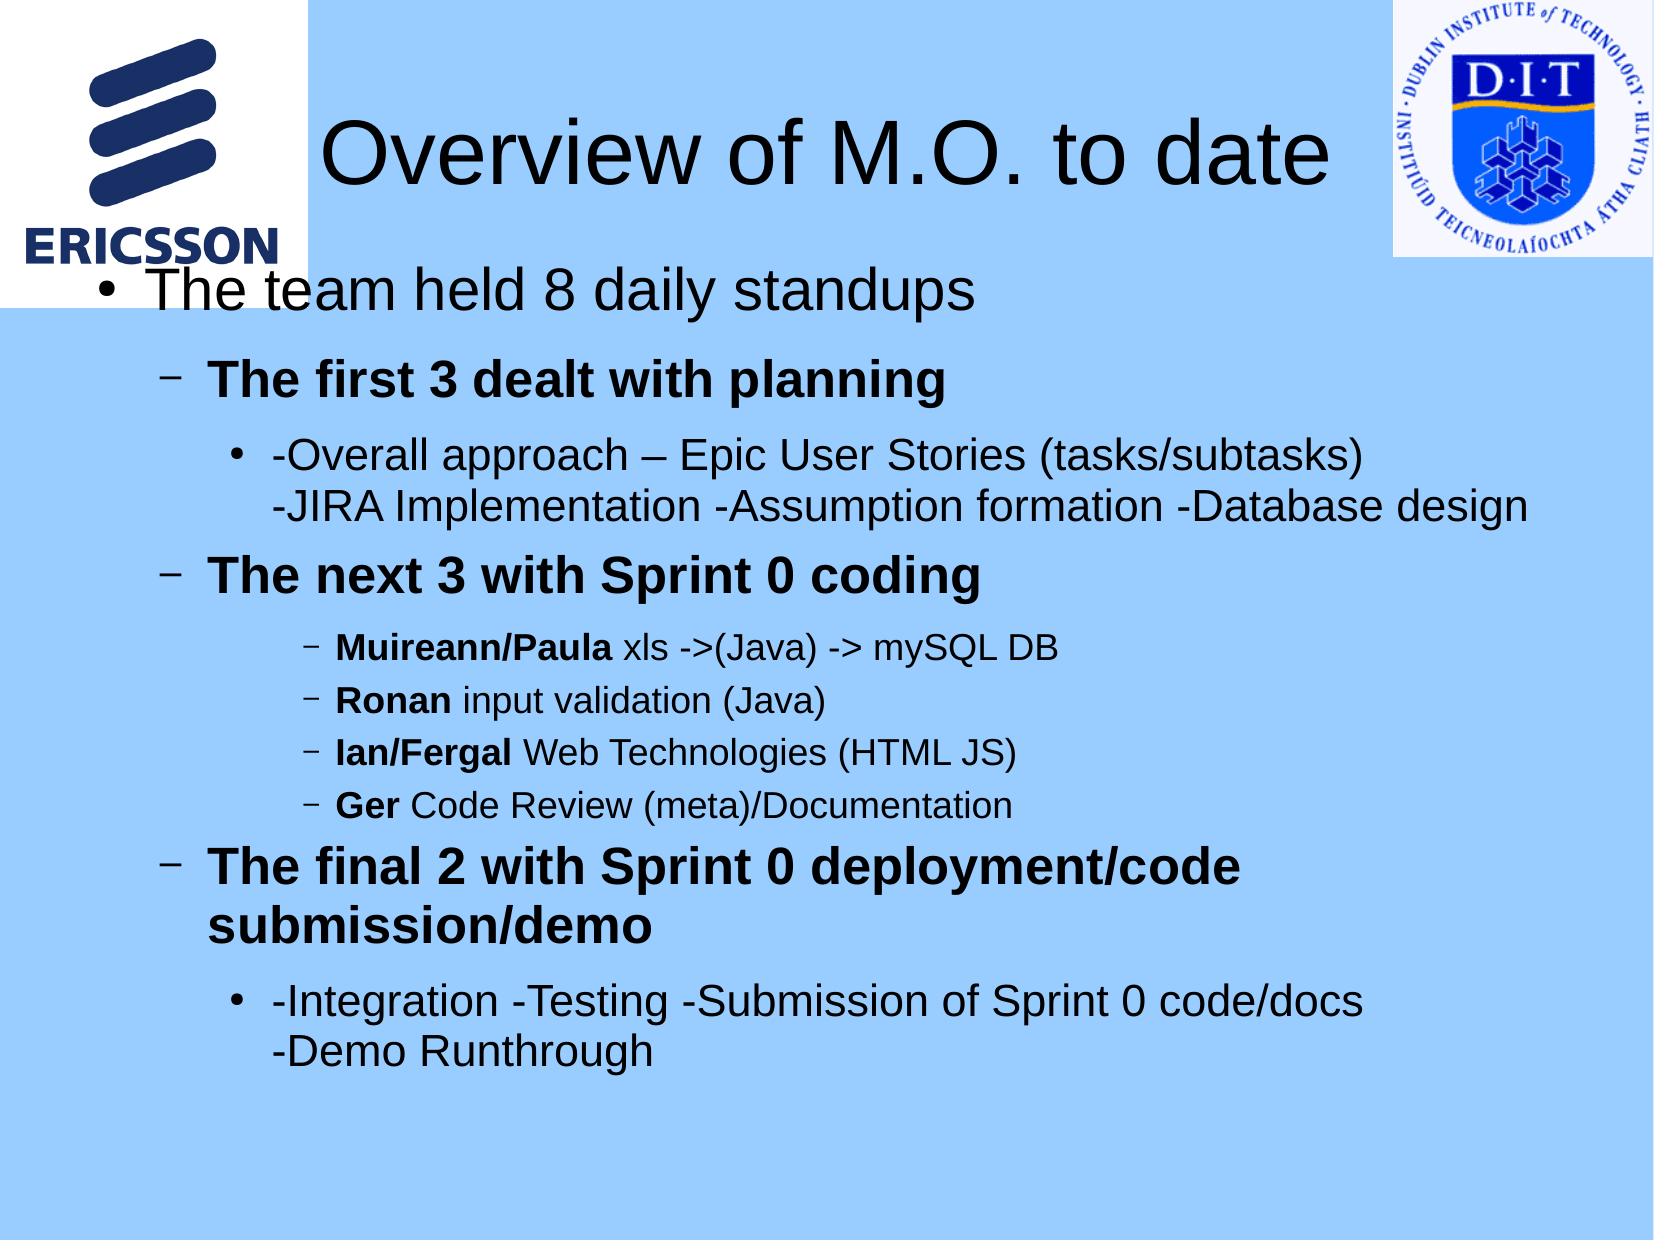

# Overview of M.O. to date
The team held 8 daily standups
The first 3 dealt with planning
-Overall approach – Epic User Stories (tasks/subtasks)
-JIRA Implementation -Assumption formation -Database design
The next 3 with Sprint 0 coding
Muireann/Paula xls ->(Java) -> mySQL DB
Ronan input validation (Java)
Ian/Fergal Web Technologies (HTML JS)
Ger Code Review (meta)/Documentation
The final 2 with Sprint 0 deployment/code submission/demo
-Integration -Testing -Submission of Sprint 0 code/docs
-Demo Runthrough